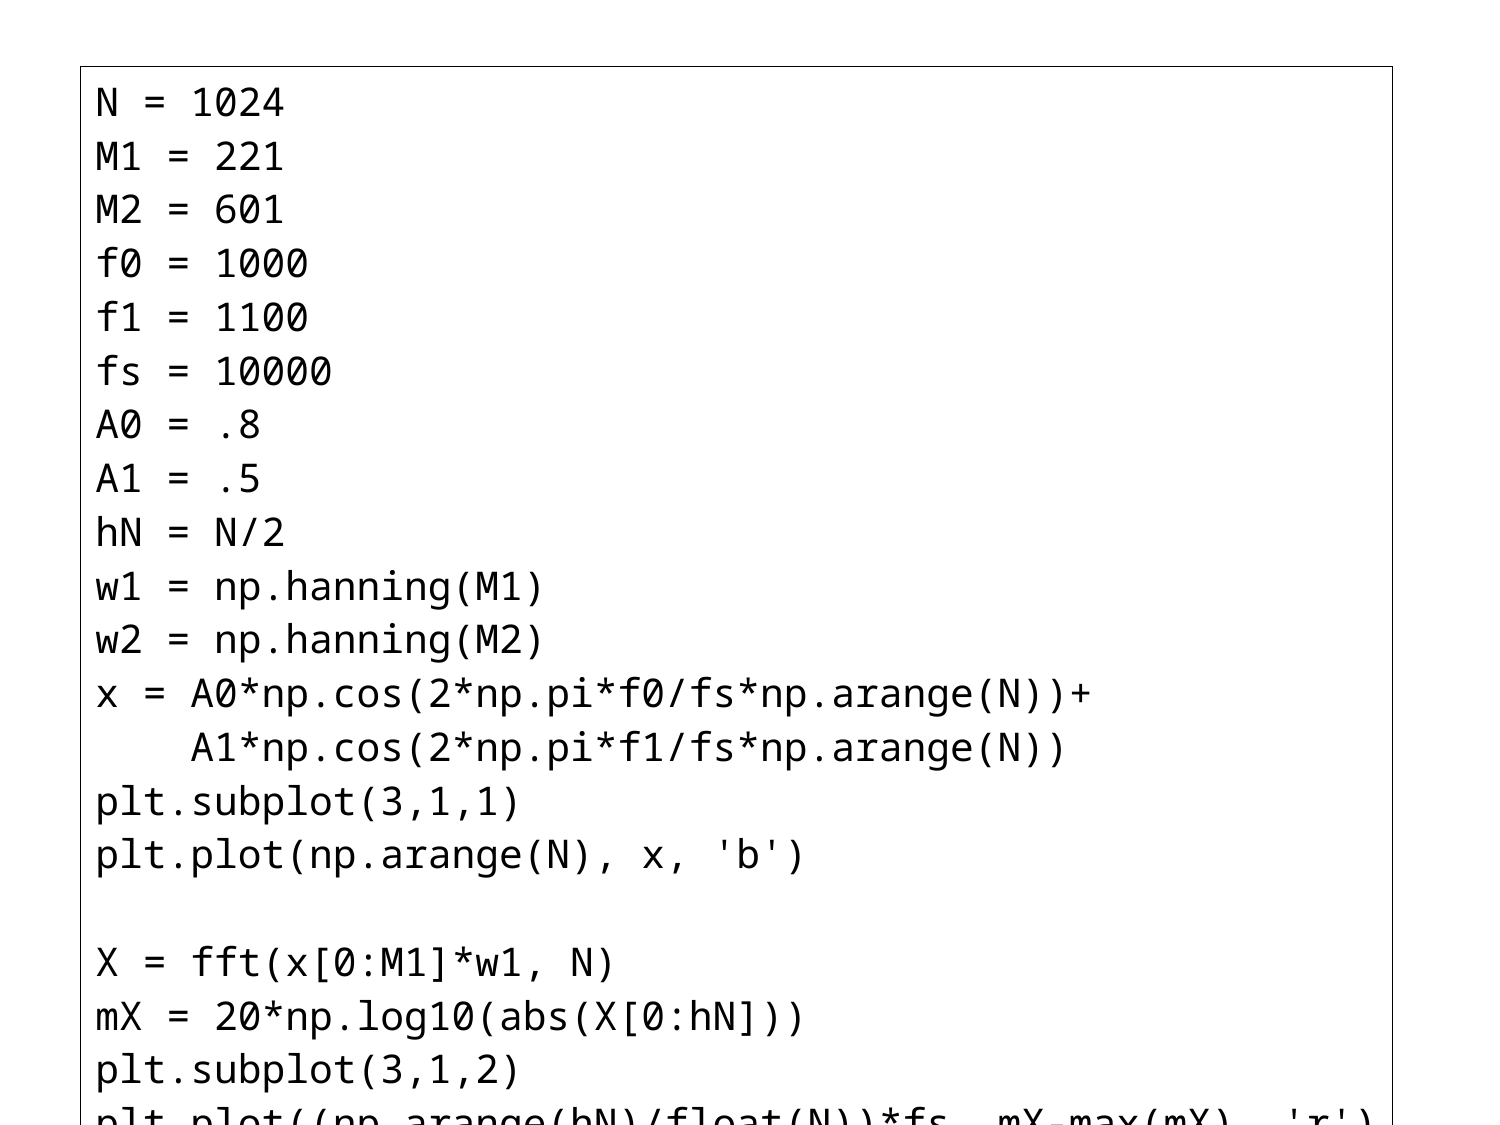

N = 1024
M1 = 221
M2 = 601
f0 = 1000
f1 = 1100
fs = 10000
A0 = .8
A1 = .5
hN = N/2
w1 = np.hanning(M1)
w2 = np.hanning(M2)
x = A0*np.cos(2*np.pi*f0/fs*np.arange(N))+
 A1*np.cos(2*np.pi*f1/fs*np.arange(N))
plt.subplot(3,1,1)
plt.plot(np.arange(N), x, 'b')
X = fft(x[0:M1]*w1, N)
mX = 20*np.log10(abs(X[0:hN]))
plt.subplot(3,1,2)
plt.plot((np.arange(hN)/float(N))*fs, mX-max(mX), 'r')
X = fft(x[0:M2]*w2, N)
mX = 20*np.log10(abs(X[0:hN]))
plt.subplot(3,1,3)
plt.plot((np.arange(hN)/float(N))*fs, mX-max(mX), 'r')